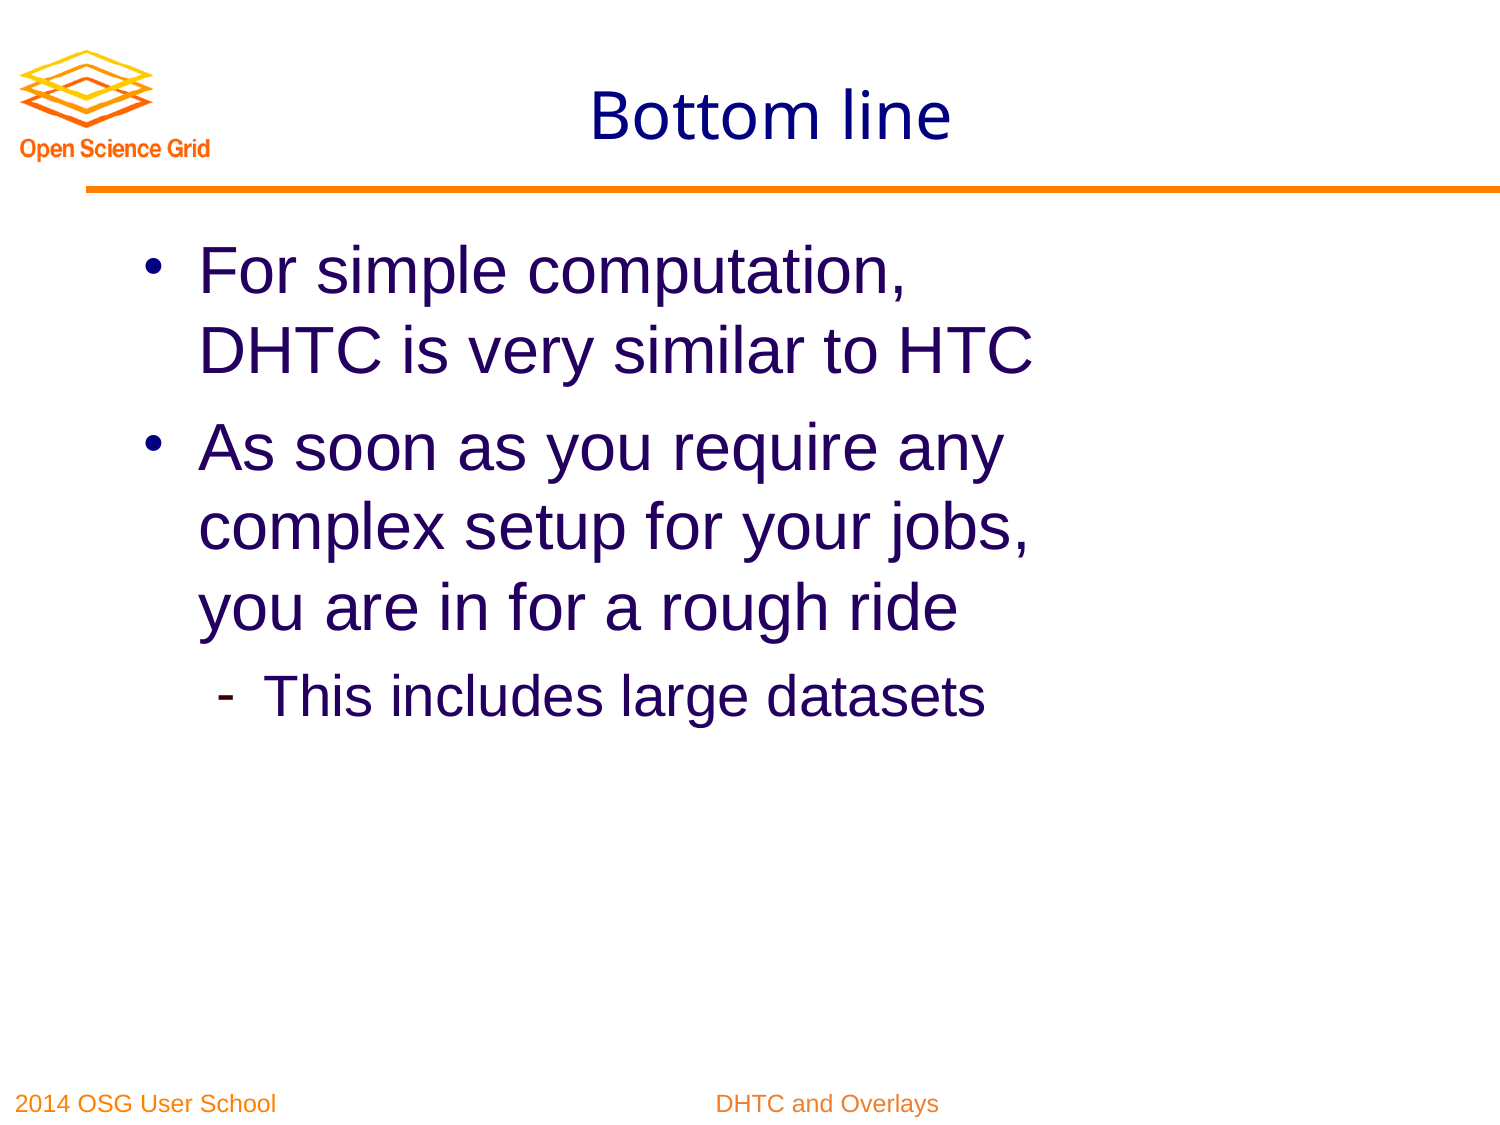

# Bottom line
For simple computation,
DHTC is very similar to HTC
As soon as you require any complex setup for your jobs,
you are in for a rough ride
This includes large datasets